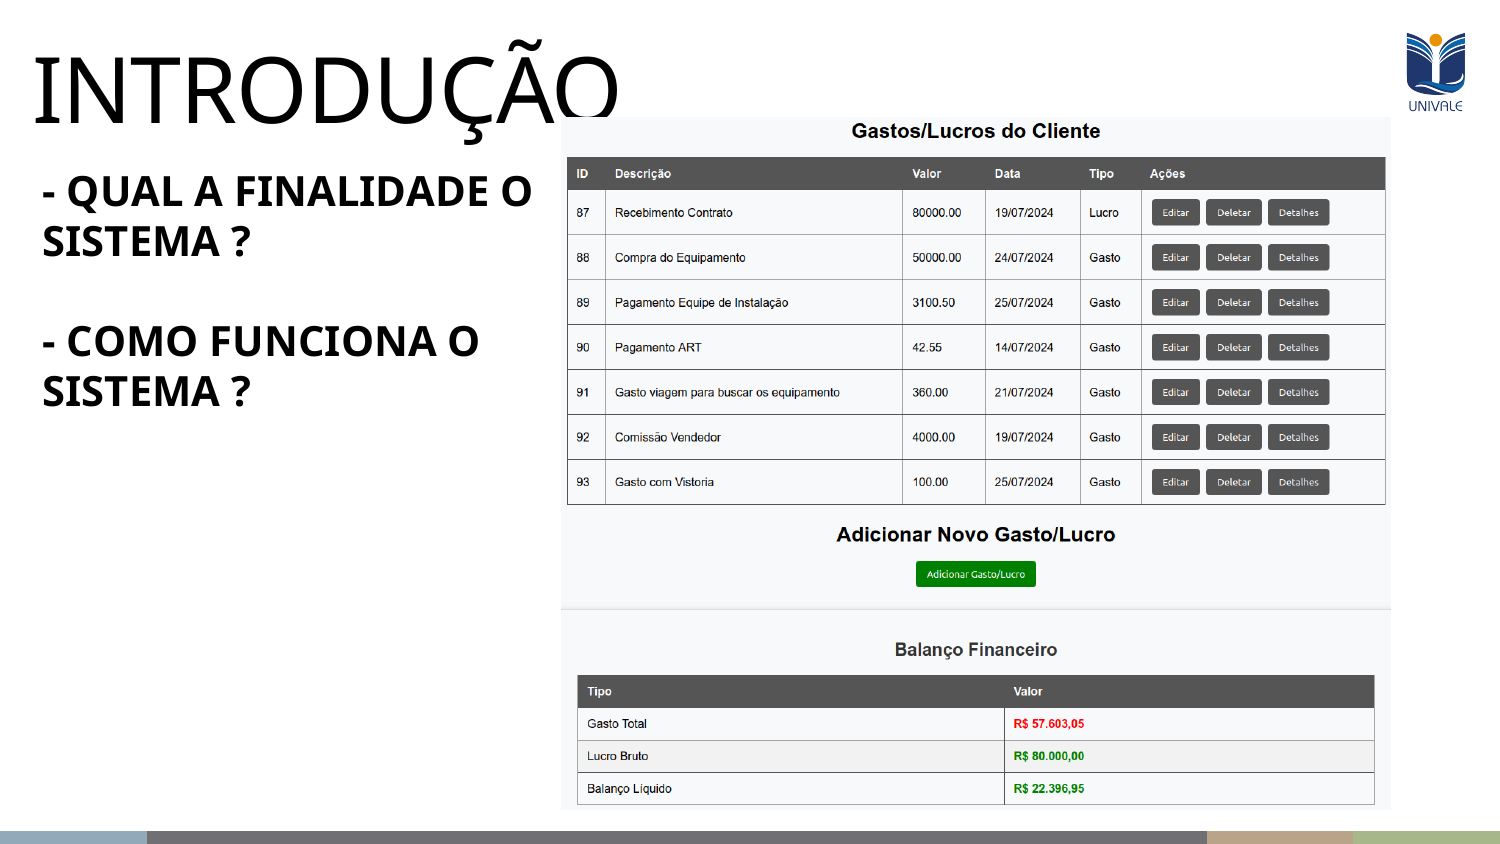

# INTRODUÇÃO
- QUAL A FINALIDADE O SISTEMA ?
- COMO FUNCIONA O SISTEMA ?